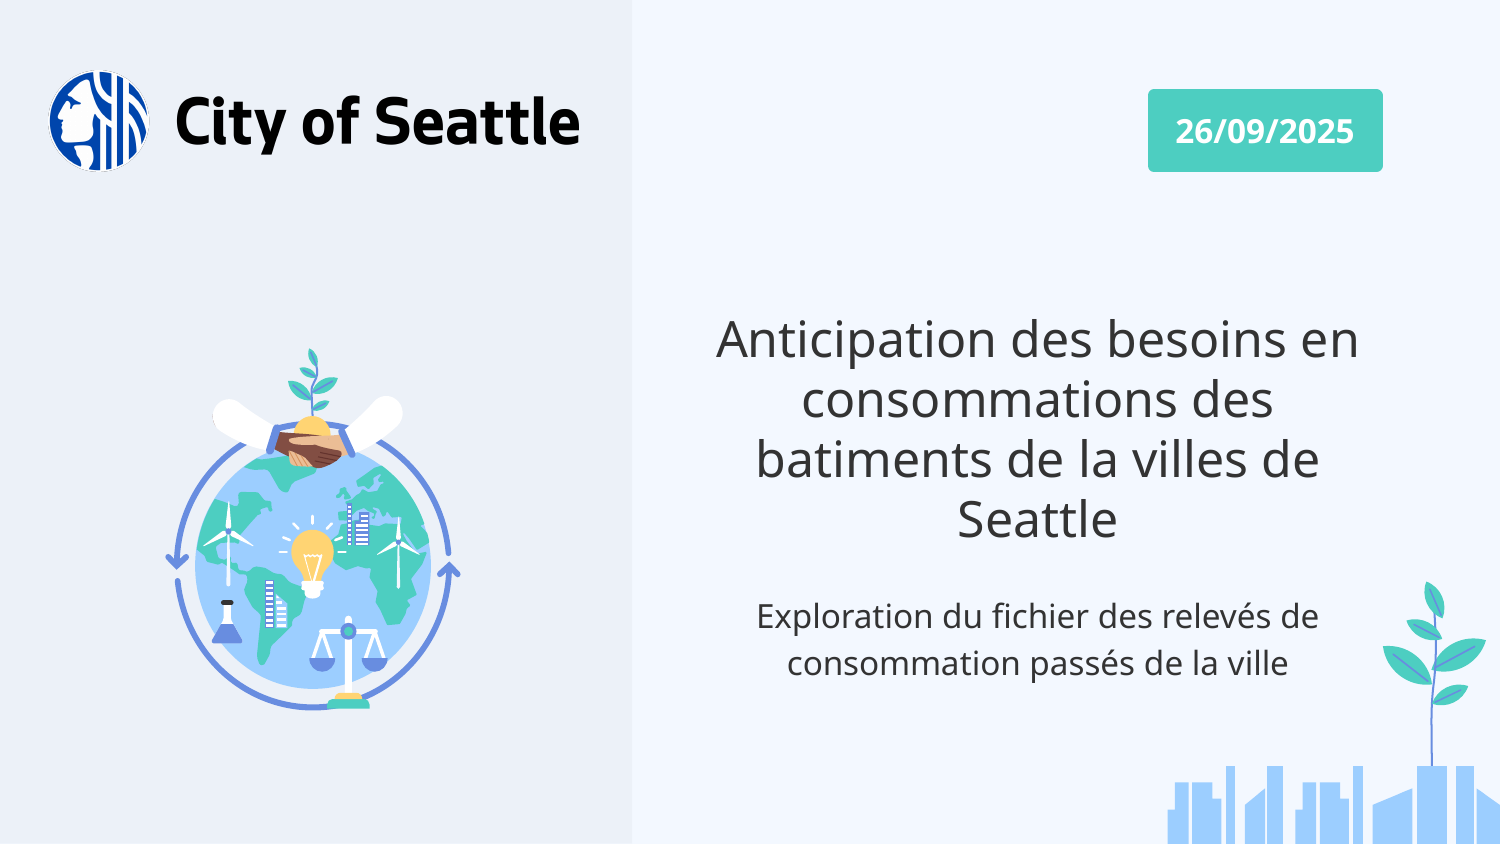

26/09/2025
# Anticipation des besoins en consommations des batiments de la villes de Seattle
Exploration du fichier des relevés de consommation passés de la ville